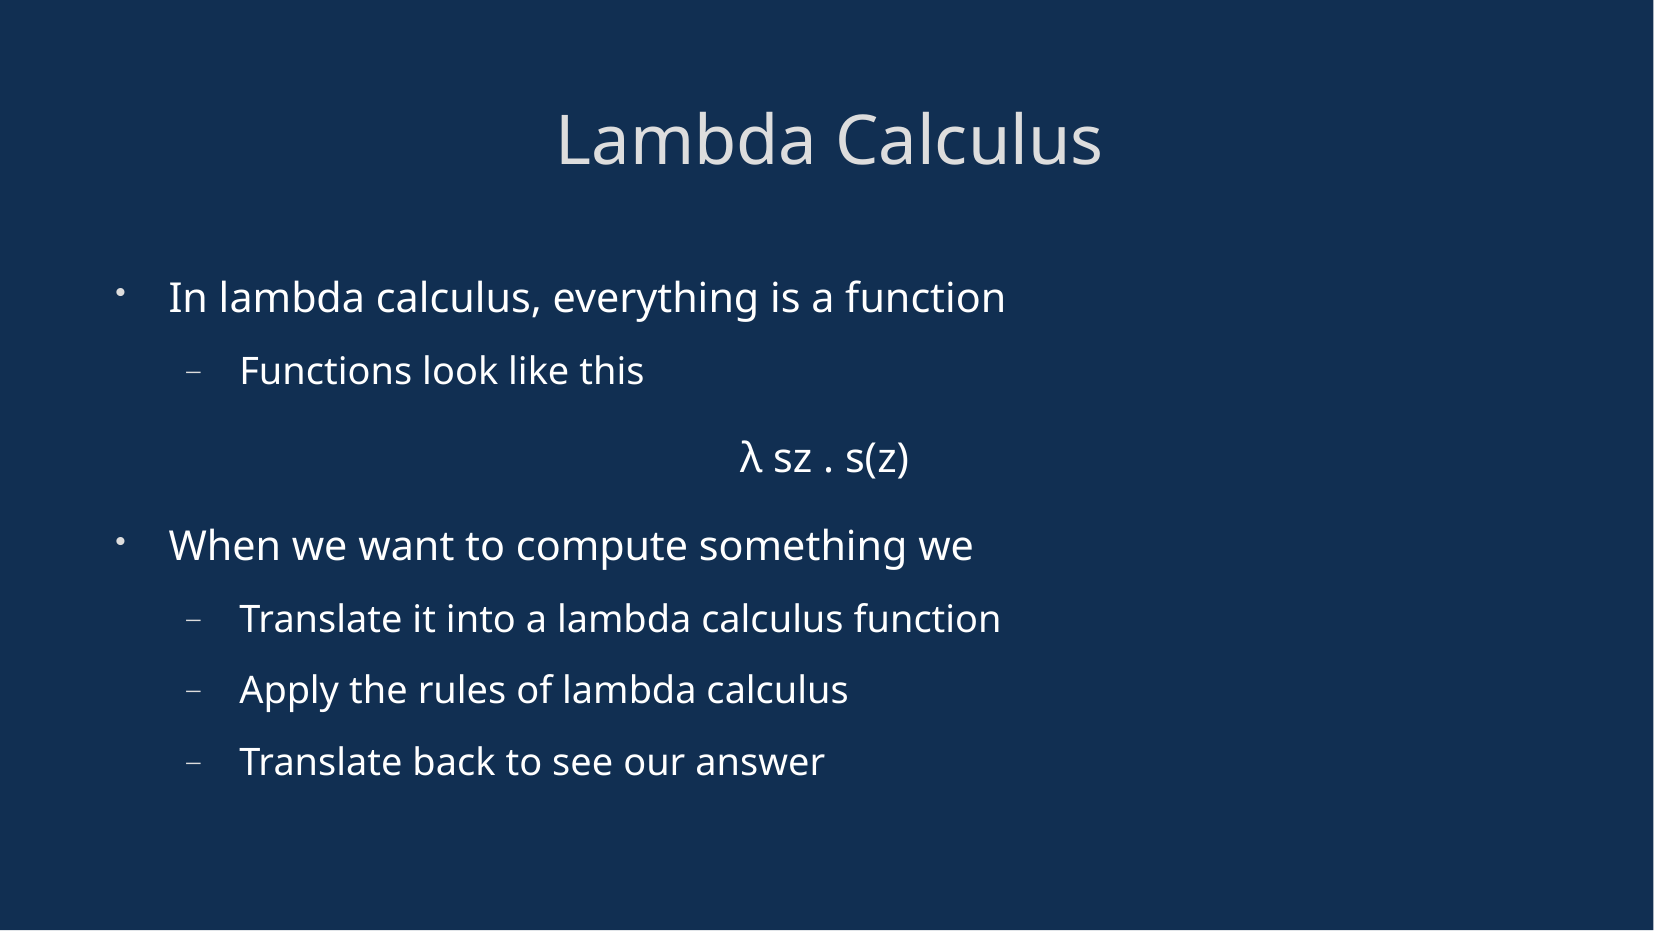

# Lambda Calculus
In lambda calculus, everything is a function
Functions look like this
λ sz . s(z)
When we want to compute something we
Translate it into a lambda calculus function
Apply the rules of lambda calculus
Translate back to see our answer